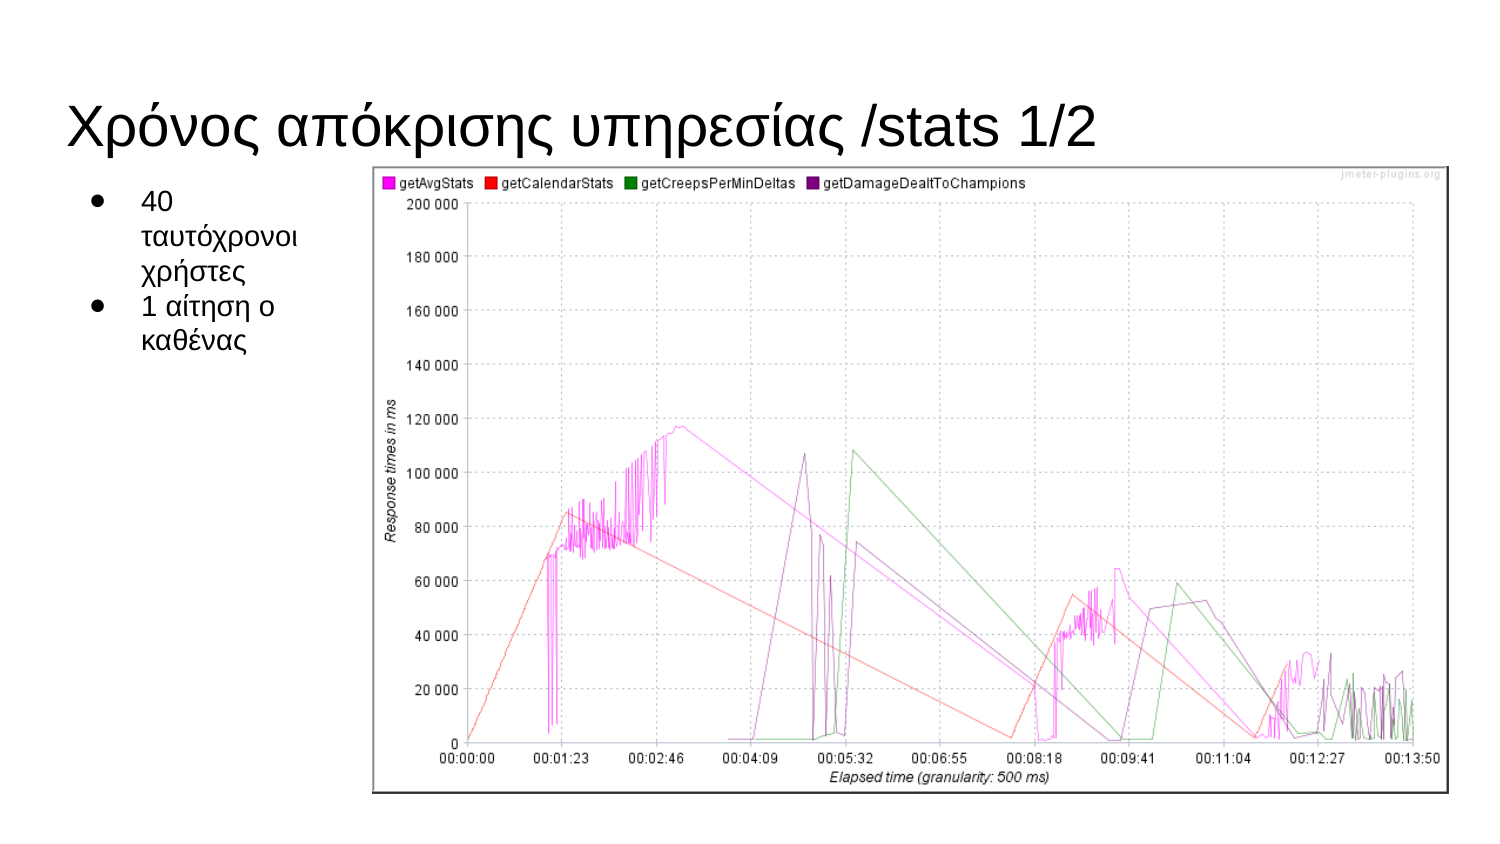

# Χρόνος απόκρισης υπηρεσίας /stats 1/2
40 ταυτόχρονοι χρήστες
1 αίτηση ο καθένας